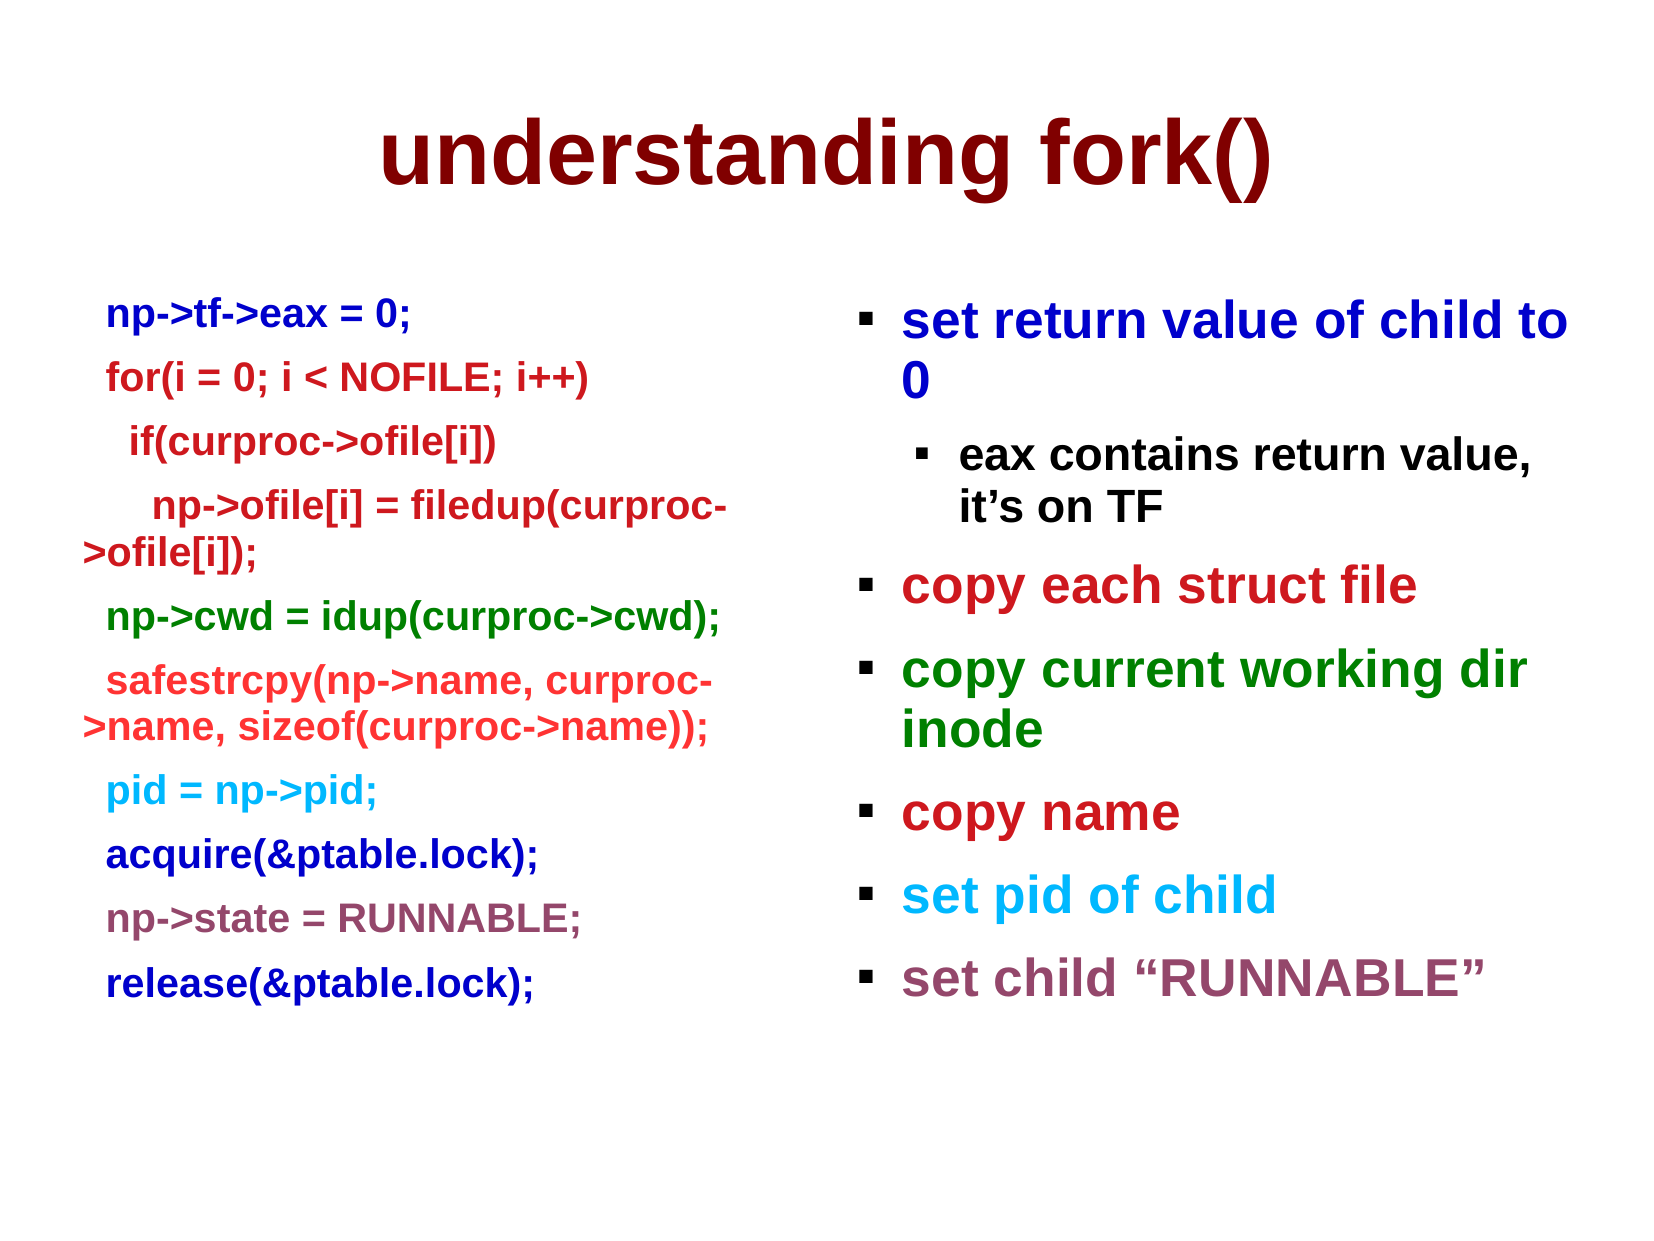

# understanding fork()
 np->tf->eax = 0;
 for(i = 0; i < NOFILE; i++)
 if(curproc->ofile[i])
 np->ofile[i] = filedup(curproc->ofile[i]);
 np->cwd = idup(curproc->cwd);
 safestrcpy(np->name, curproc->name, sizeof(curproc->name));
 pid = np->pid;
 acquire(&ptable.lock);
 np->state = RUNNABLE;
 release(&ptable.lock);
set return value of child to 0
eax contains return value, it’s on TF
copy each struct file
copy current working dir inode
copy name
set pid of child
set child “RUNNABLE”